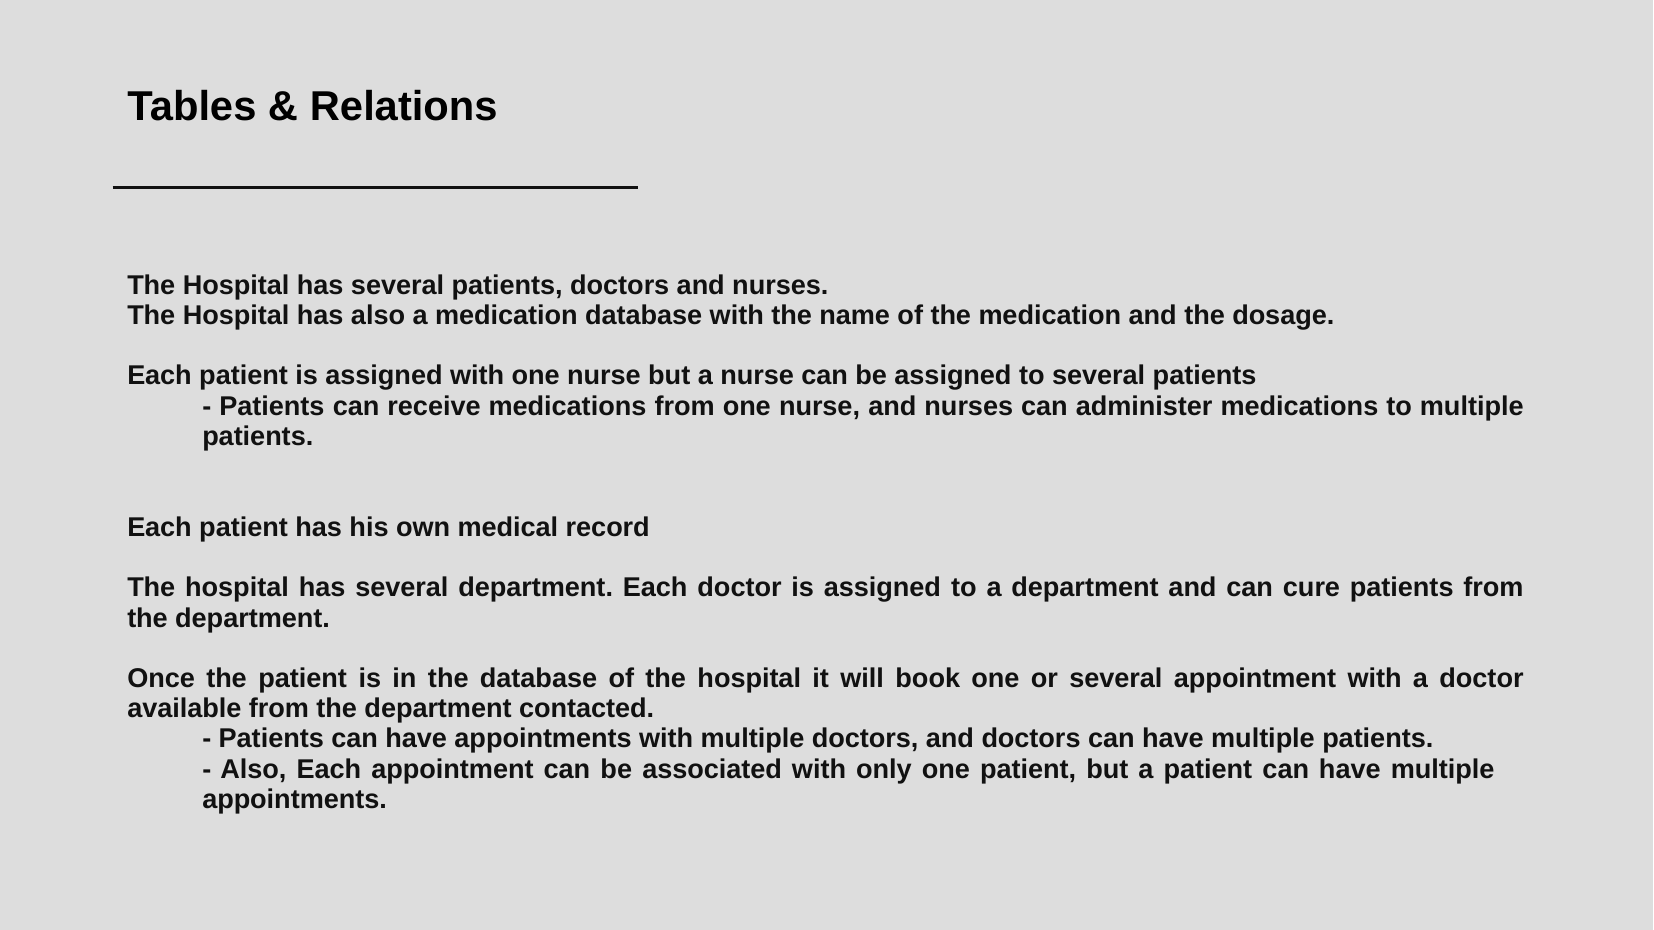

Tables & Relations
The Hospital has several patients, doctors and nurses.
The Hospital has also a medication database with the name of the medication and the dosage.
Each patient is assigned with one nurse but a nurse can be assigned to several patients
	- Patients can receive medications from one nurse, and nurses can administer medications to multiple 	patients.
Each patient has his own medical record
The hospital has several department. Each doctor is assigned to a department and can cure patients from the department.
Once the patient is in the database of the hospital it will book one or several appointment with a doctor available from the department contacted.
	- Patients can have appointments with multiple doctors, and doctors can have multiple patients.
	- Also, Each appointment can be associated with only one patient, but a patient can have multiple 		appointments.